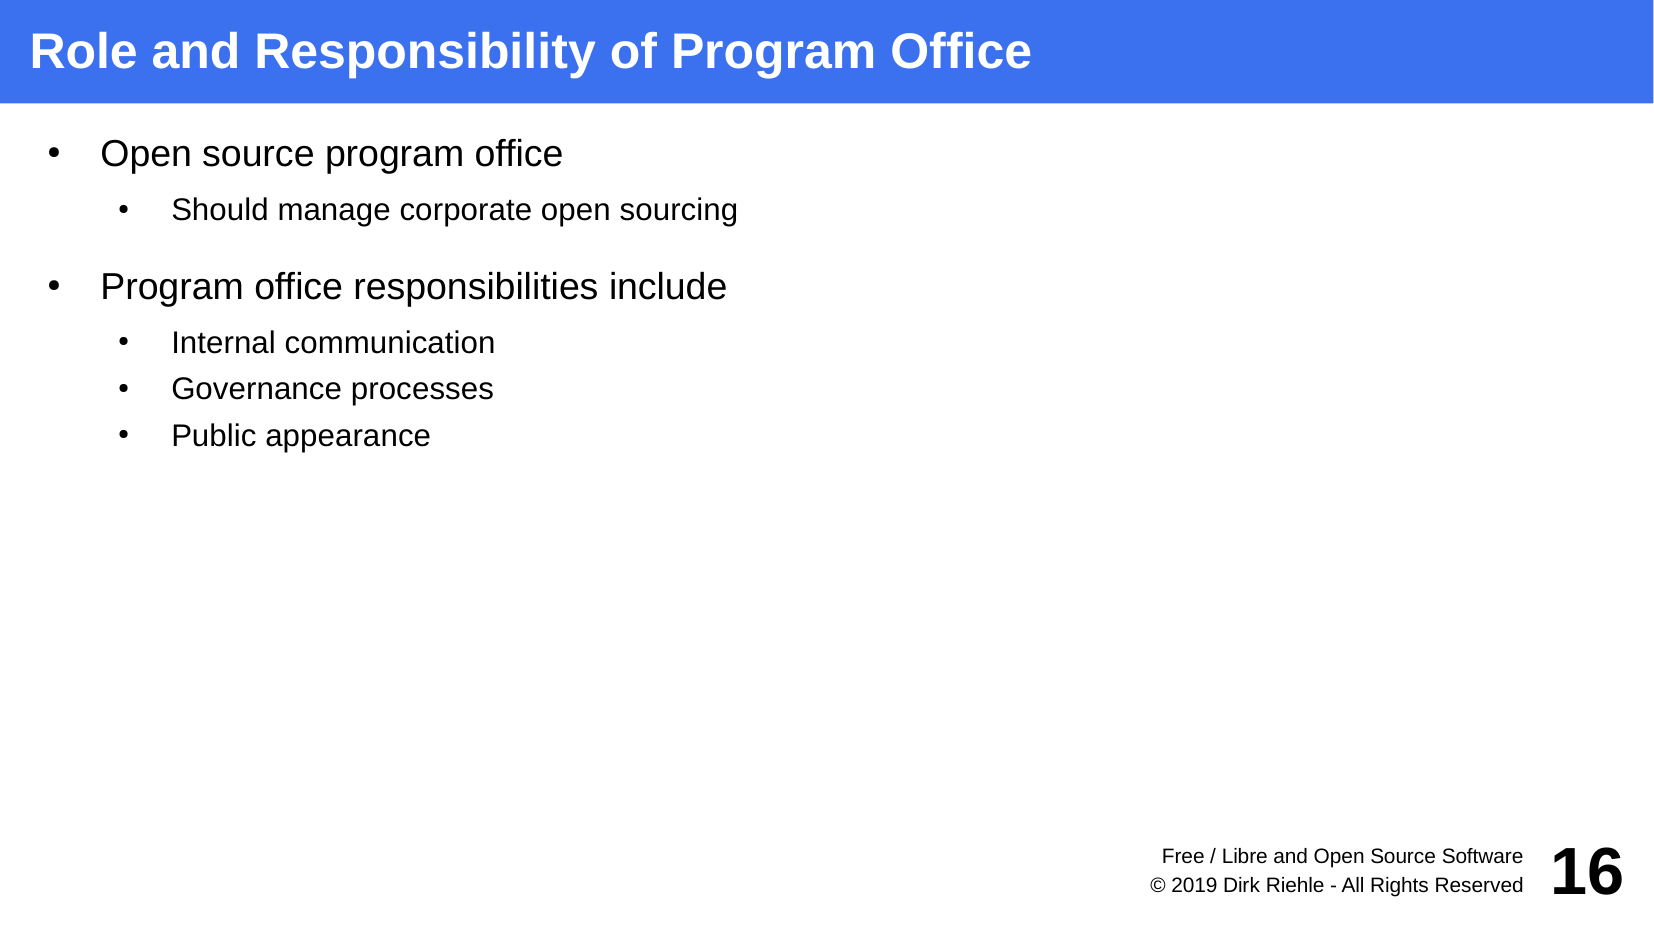

# Role and Responsibility of Program Office
Open source program office
Should manage corporate open sourcing
Program office responsibilities include
Internal communication
Governance processes
Public appearance
Free / Libre and Open Source Software
16
© 2019 Dirk Riehle - All Rights Reserved